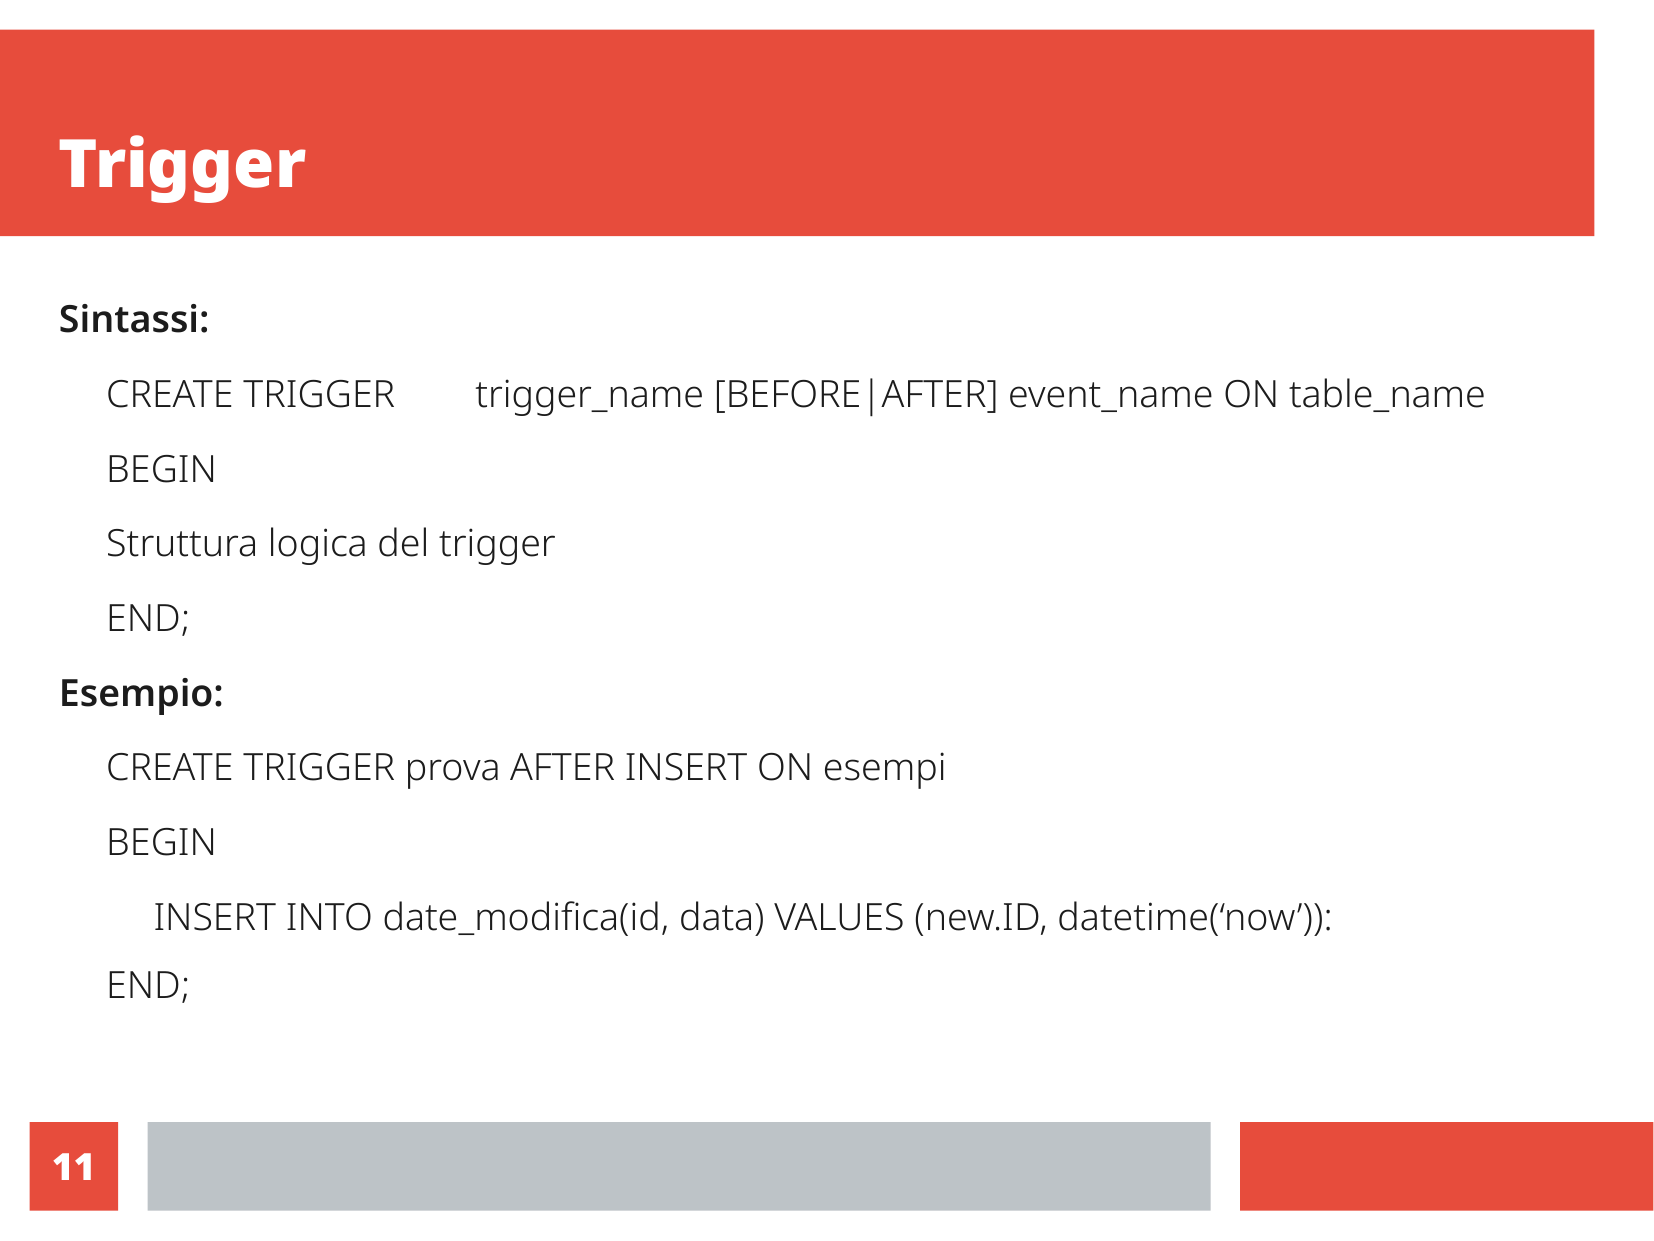

# Trigger
Sintassi:
CREATE TRIGGER 	trigger_name [BEFORE|AFTER] event_name ON table_name
BEGIN
Struttura logica del trigger
END;
Esempio:
CREATE TRIGGER prova AFTER INSERT ON esempi
BEGIN
INSERT INTO date_modifica(id, data) VALUES (new.ID, datetime(‘now’)):
END;
11